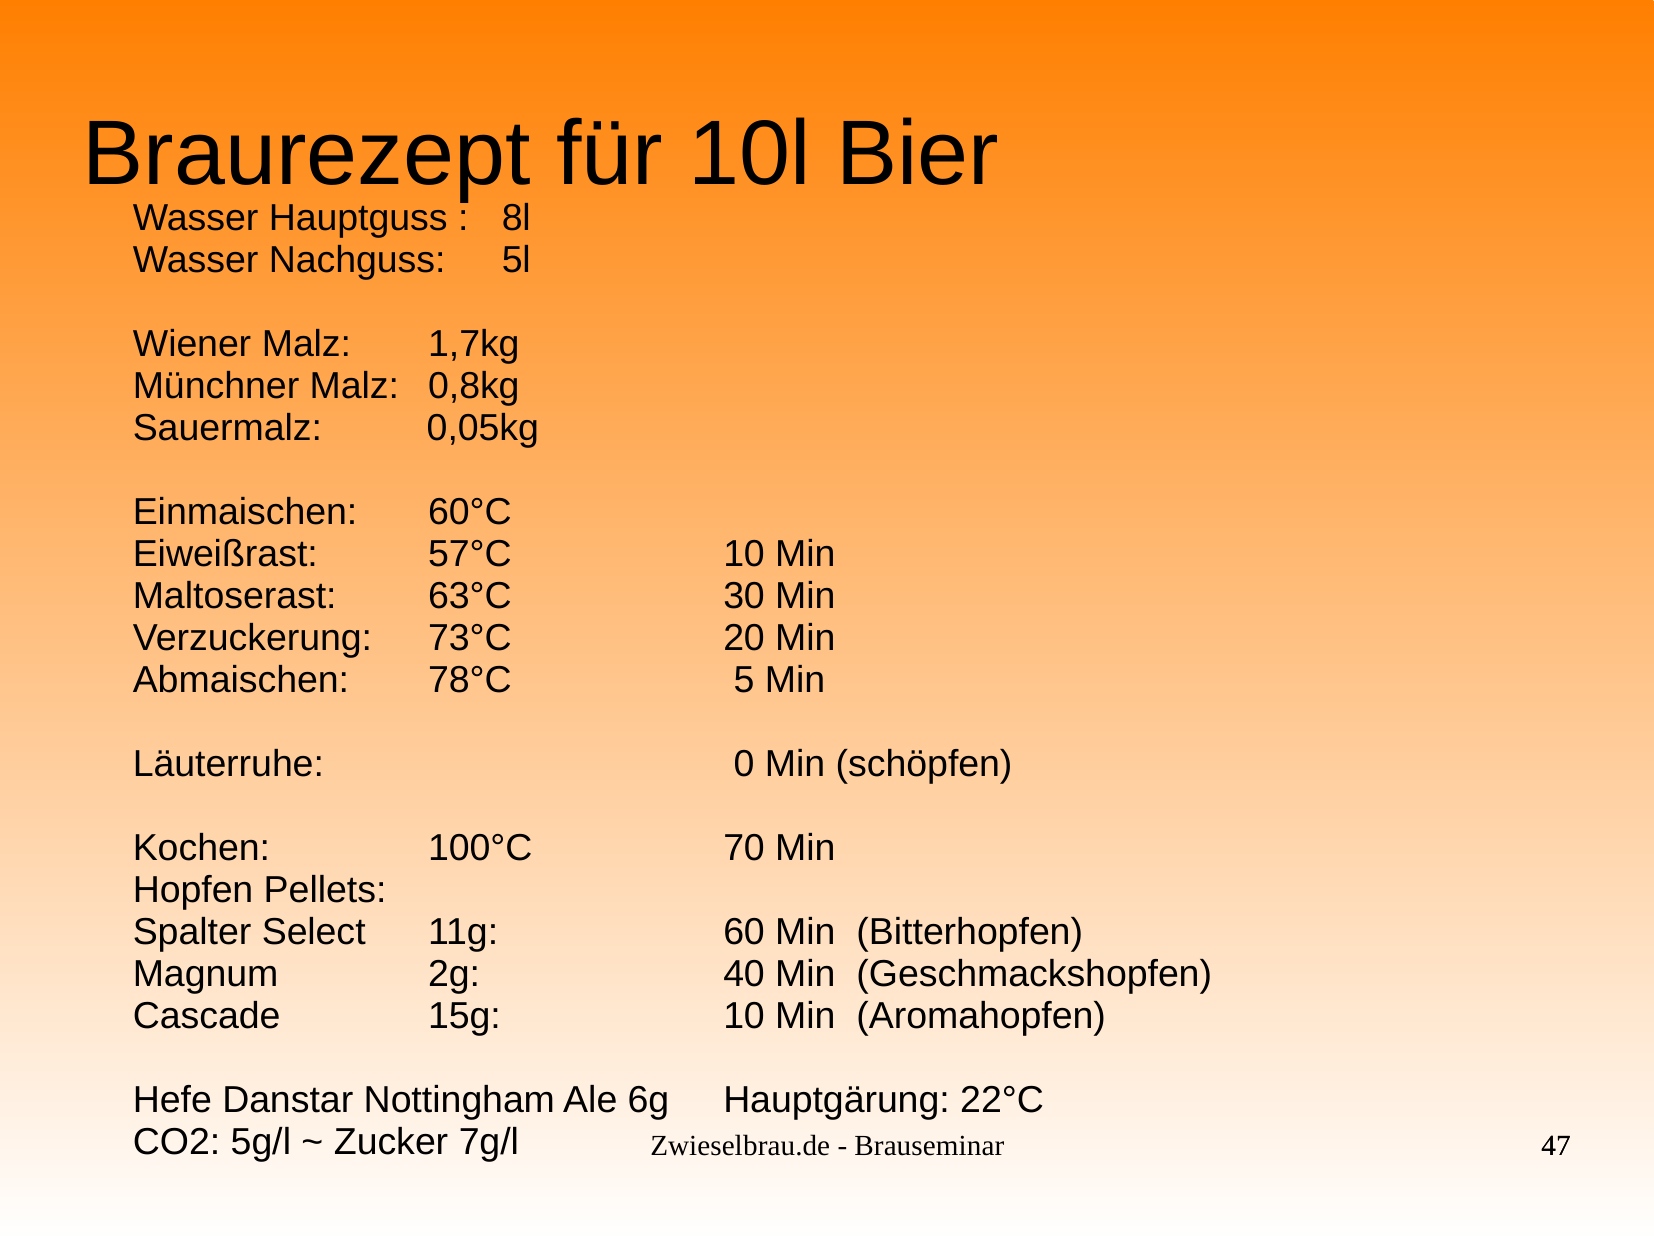

# Braurezept für 10l Bier
Wasser Hauptguss :	8l
Wasser Nachguss:	5l
Wiener Malz: 	1,7kg
Münchner Malz: 	0,8kg
Sauermalz: 0,05kg
Einmaischen:	60°C
Eiweißrast:		57°C			10 Min
Maltoserast:		63°C			30 Min
Verzuckerung:	73°C			20 Min
Abmaischen:		78°C			 5 Min
Läuterruhe:						 0 Min (schöpfen)
Kochen:			100°C			70 Min
Hopfen Pellets:
Spalter Select 	11g:				60 Min (Bitterhopfen)
Magnum 		2g:				40 Min (Geschmackshopfen)
Cascade 		15g:				10 Min (Aromahopfen)
Hefe Danstar Nottingham Ale 6g	Hauptgärung: 22°C
CO2: 5g/l ~ Zucker 7g/l
Zwieselbrau.de - Brauseminar
47